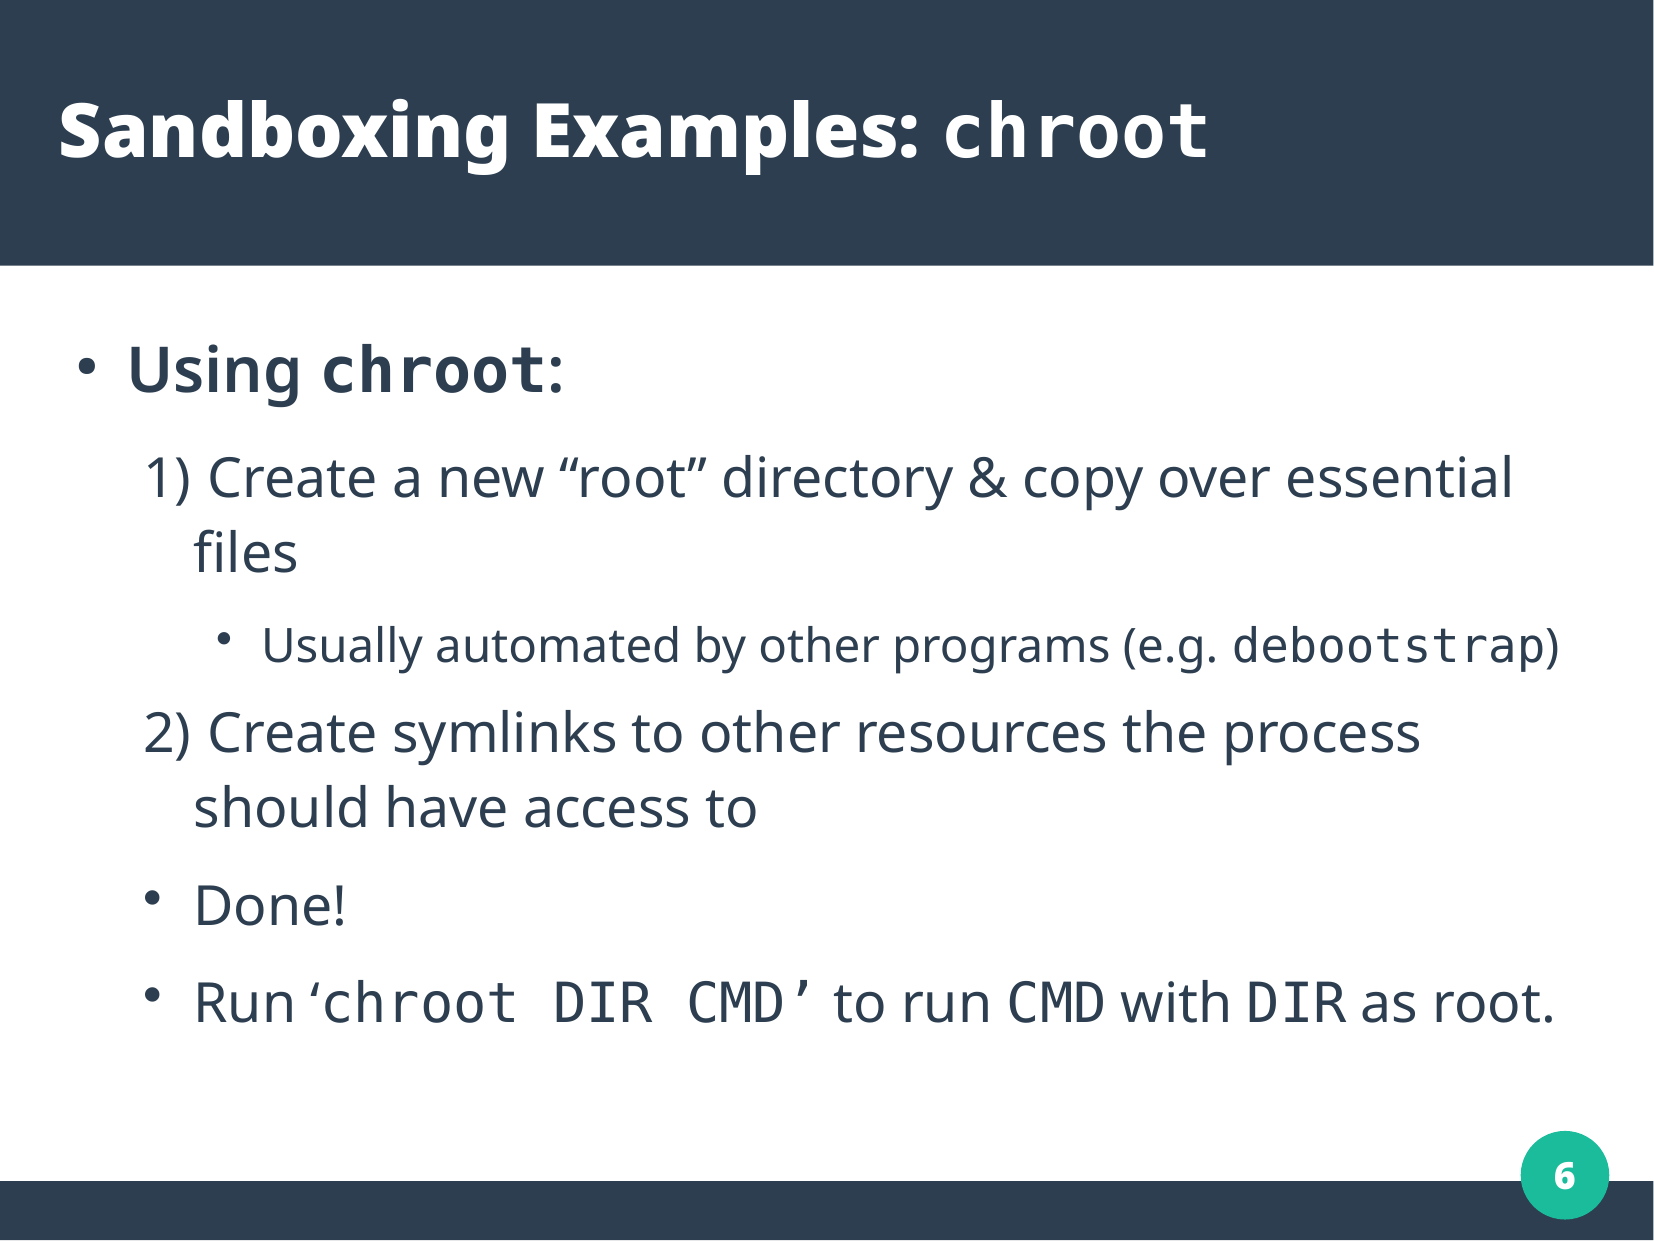

# Sandboxing Examples: chroot
Using chroot:
 Create a new “root” directory & copy over essential files
Usually automated by other programs (e.g. debootstrap)
 Create symlinks to other resources the process should have access to
Done!
Run ‘chroot DIR CMD’ to run CMD with DIR as root.
6